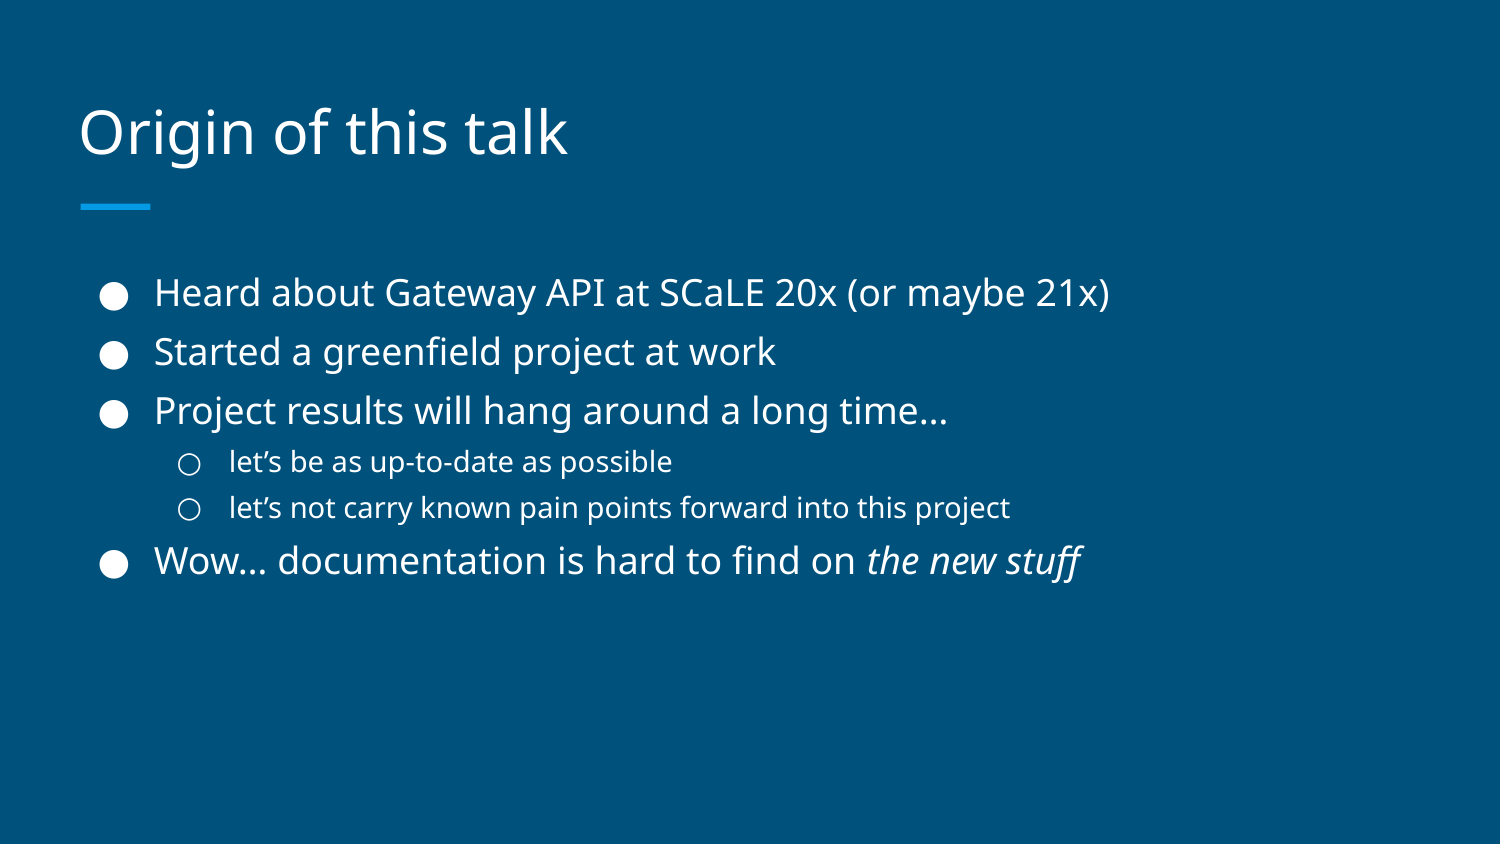

# Origin of this talk
Heard about Gateway API at SCaLE 20x (or maybe 21x)
Started a greenfield project at work
Project results will hang around a long time…
let’s be as up-to-date as possible
let’s not carry known pain points forward into this project
Wow… documentation is hard to find on the new stuff